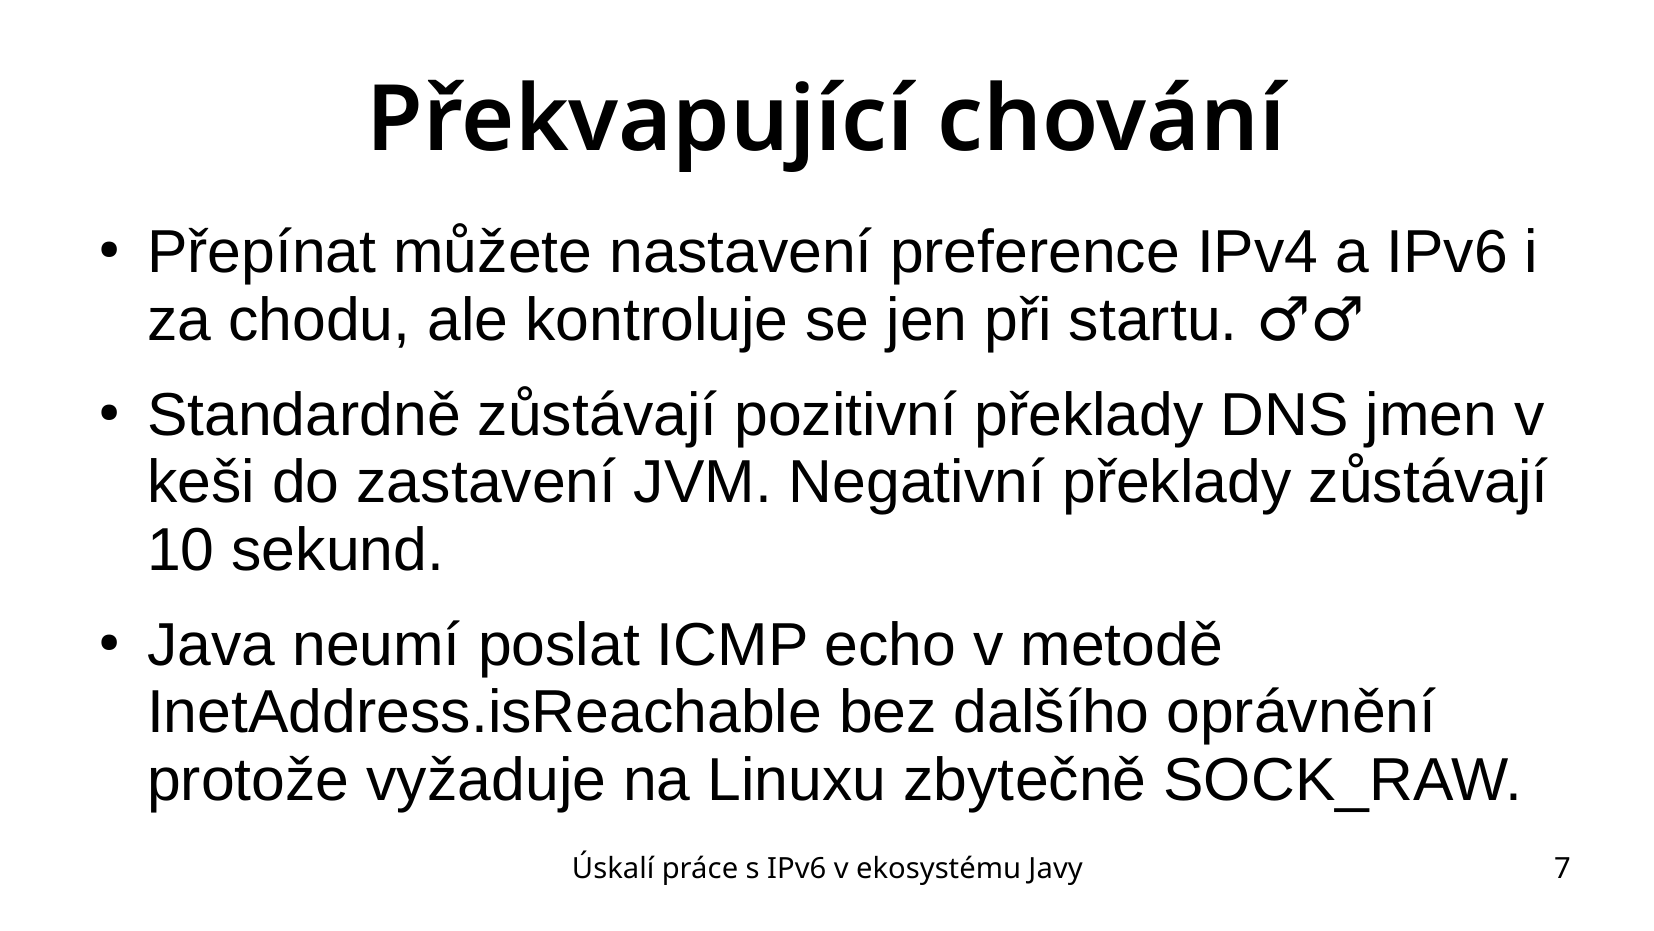

# Překvapující chování
Přepínat můžete nastavení preference IPv4 a IPv6 i za chodu, ale kontroluje se jen při startu. 🤷‍♂️
Standardně zůstávají pozitivní překlady DNS jmen v keši do zastavení JVM. Negativní překlady zůstávají 10 sekund.
Java neumí poslat ICMP echo v metodě InetAddress.isReachable bez dalšího oprávnění protože vyžaduje na Linuxu zbytečně SOCK_RAW.
Úskalí práce s IPv6 v ekosystému Javy
7